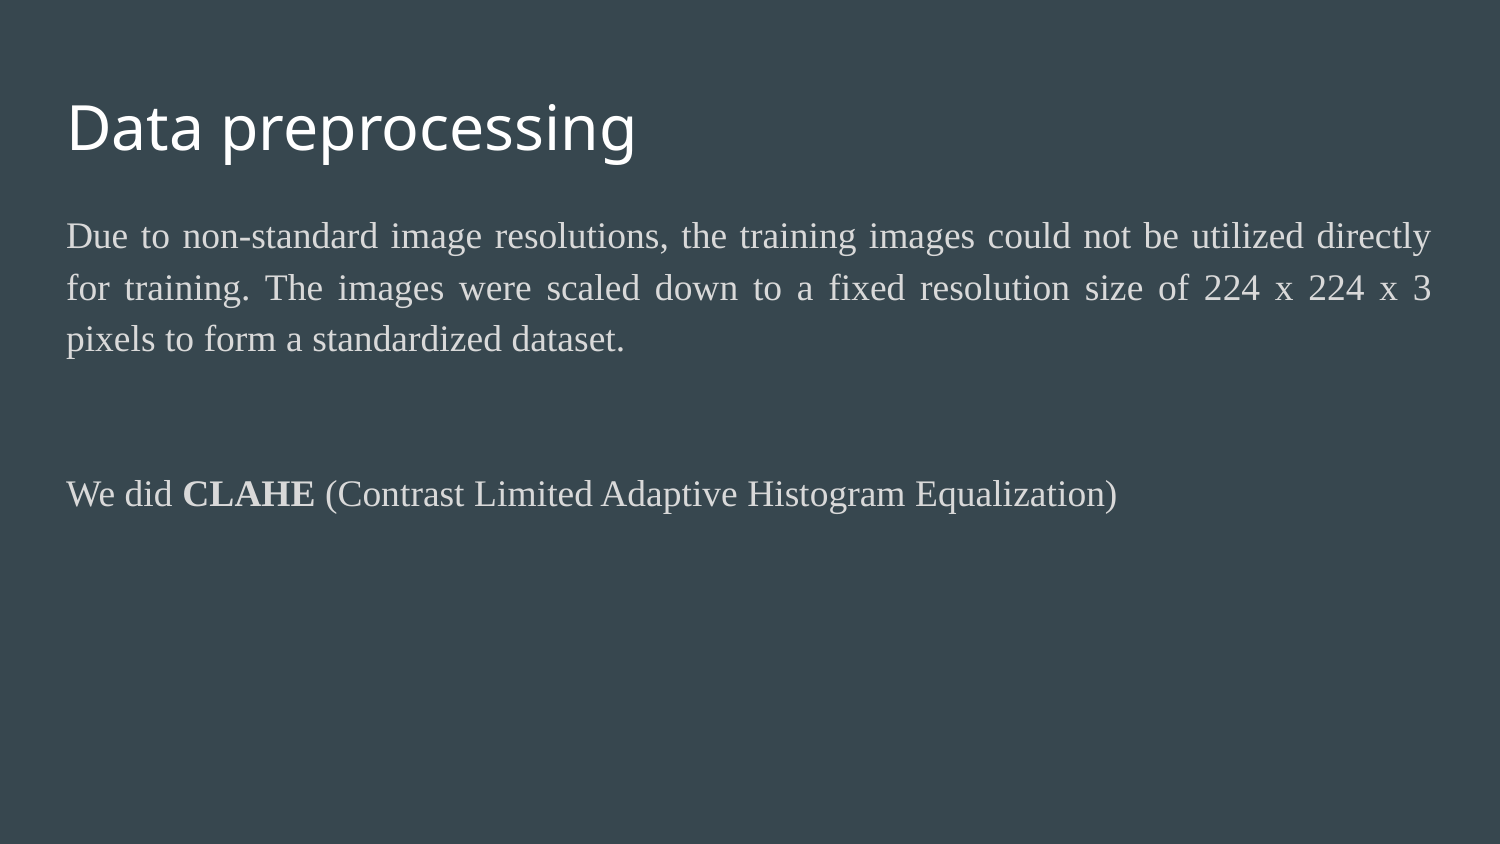

# Data preprocessing
Due to non-standard image resolutions, the training images could not be utilized directly for training. The images were scaled down to a fixed resolution size of 224 x 224 x 3 pixels to form a standardized dataset.
We did CLAHE (Contrast Limited Adaptive Histogram Equalization)